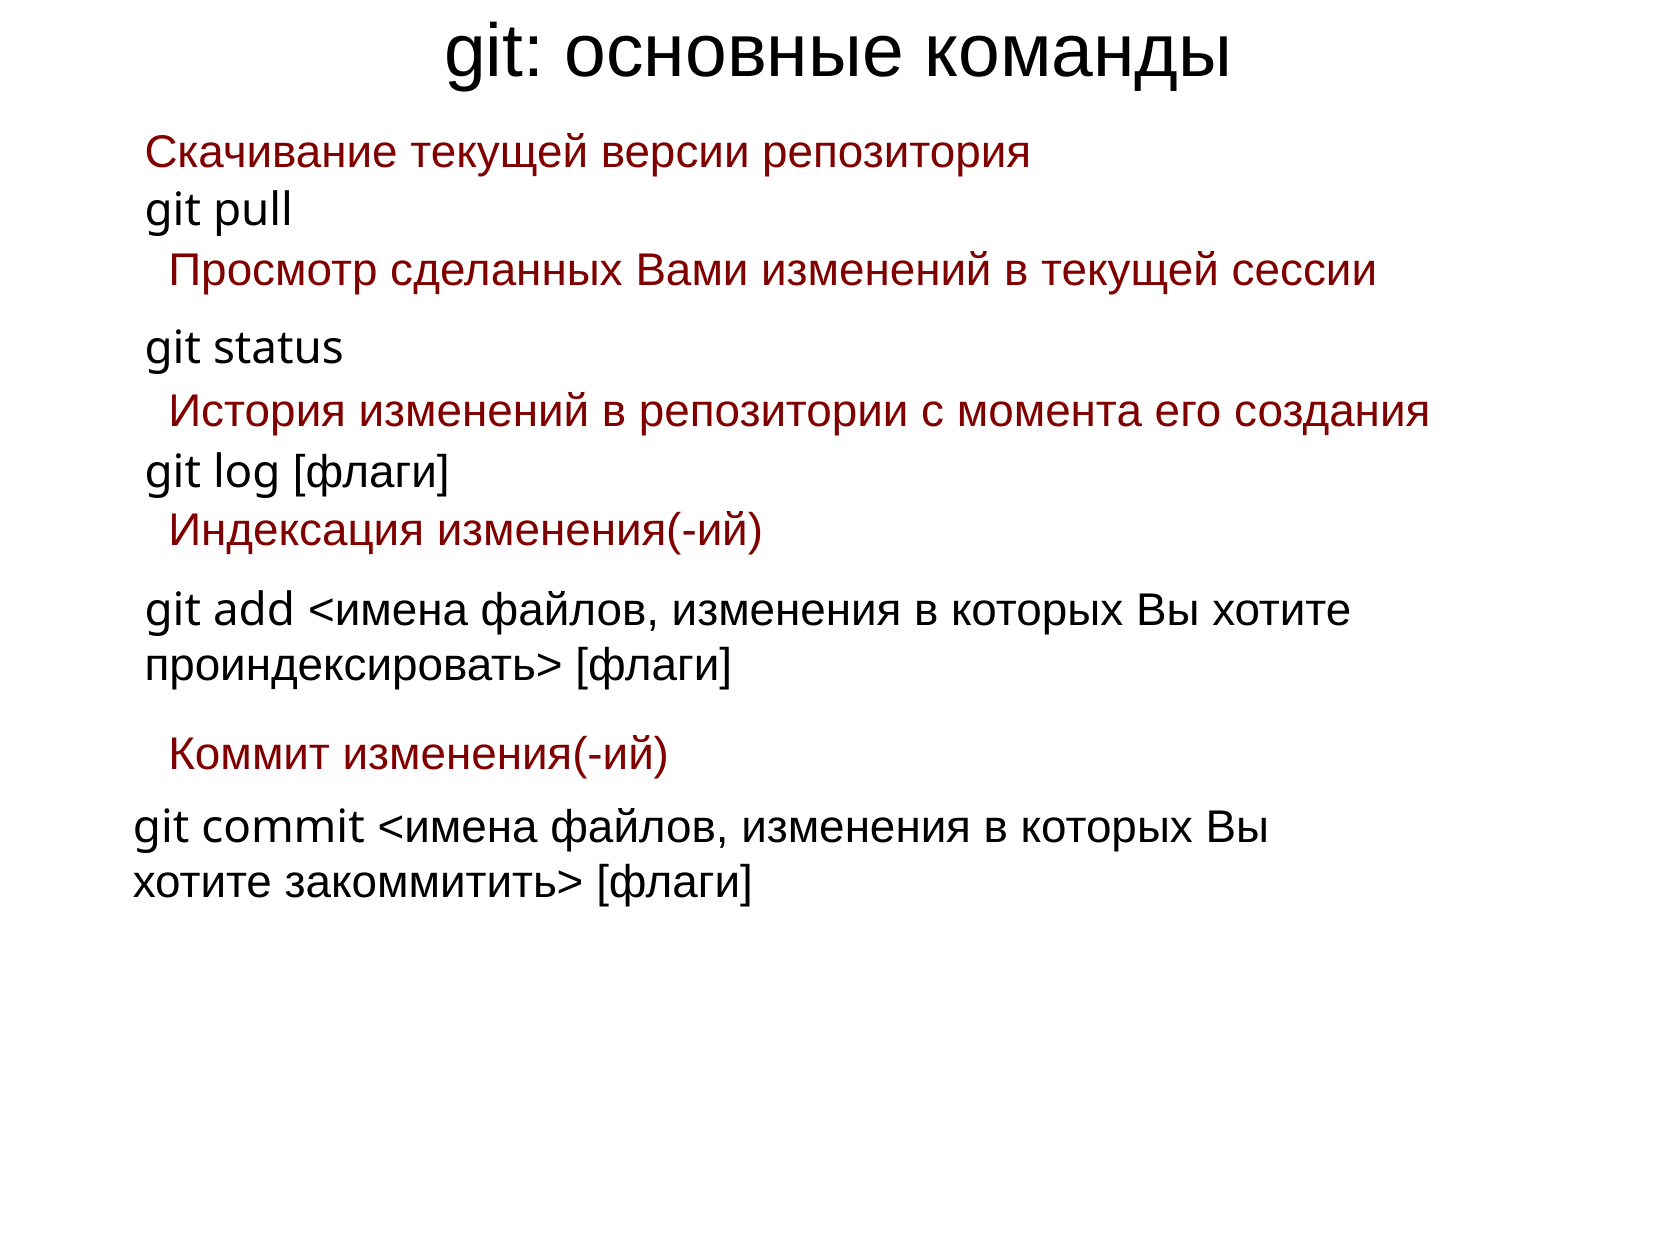

# git: основные команды
Скачивание текущей версии репозитория
git pull
Просмотр сделанных Вами изменений в текущей сессии
git status
История изменений в репозитории с момента его создания
git log [флаги]
Индексация изменения(-ий)
git add <имена файлов, изменения в которых Вы хотите проиндексировать> [флаги]
Коммит изменения(-ий)
git commit <имена файлов, изменения в которых Вы хотите закоммитить> [флаги]